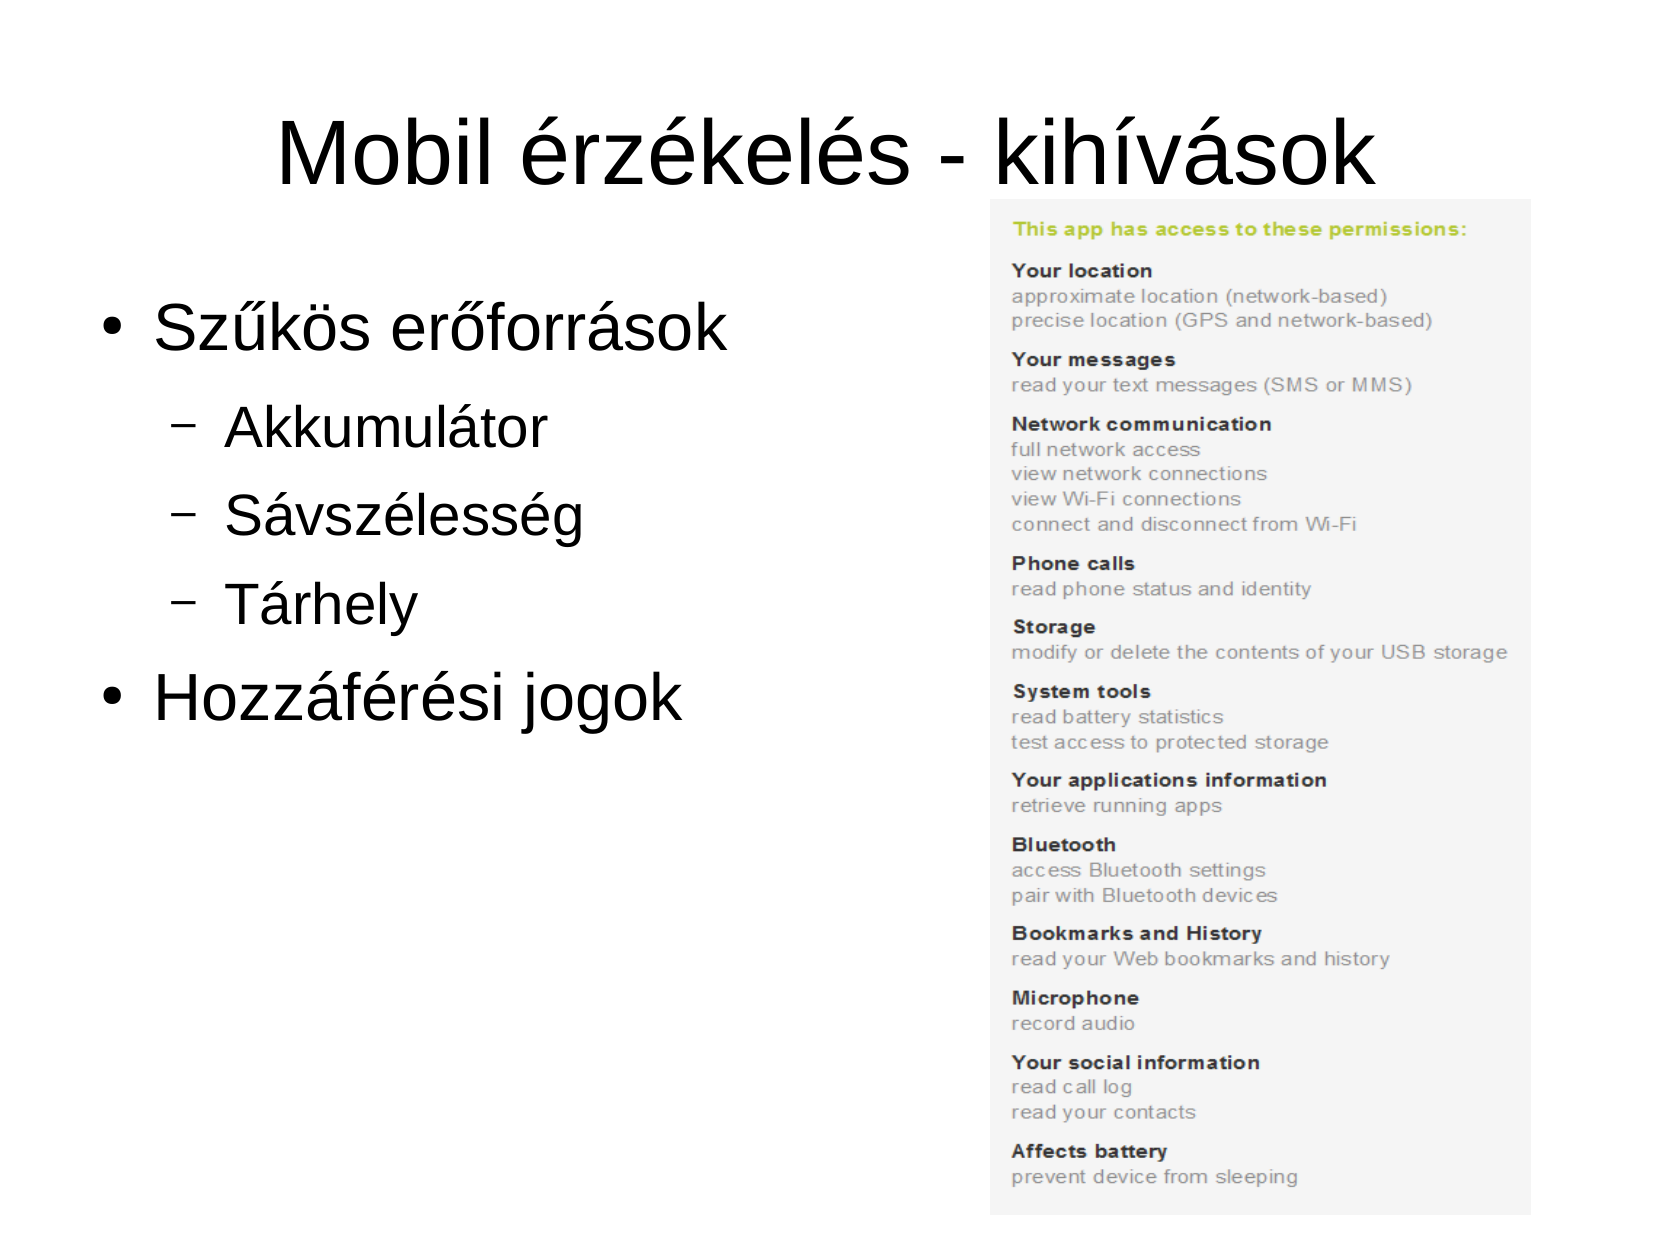

# Mobil érzékelés - kihívások
Szűkös erőforrások
Akkumulátor
Sávszélesség
Tárhely
Hozzáférési jogok